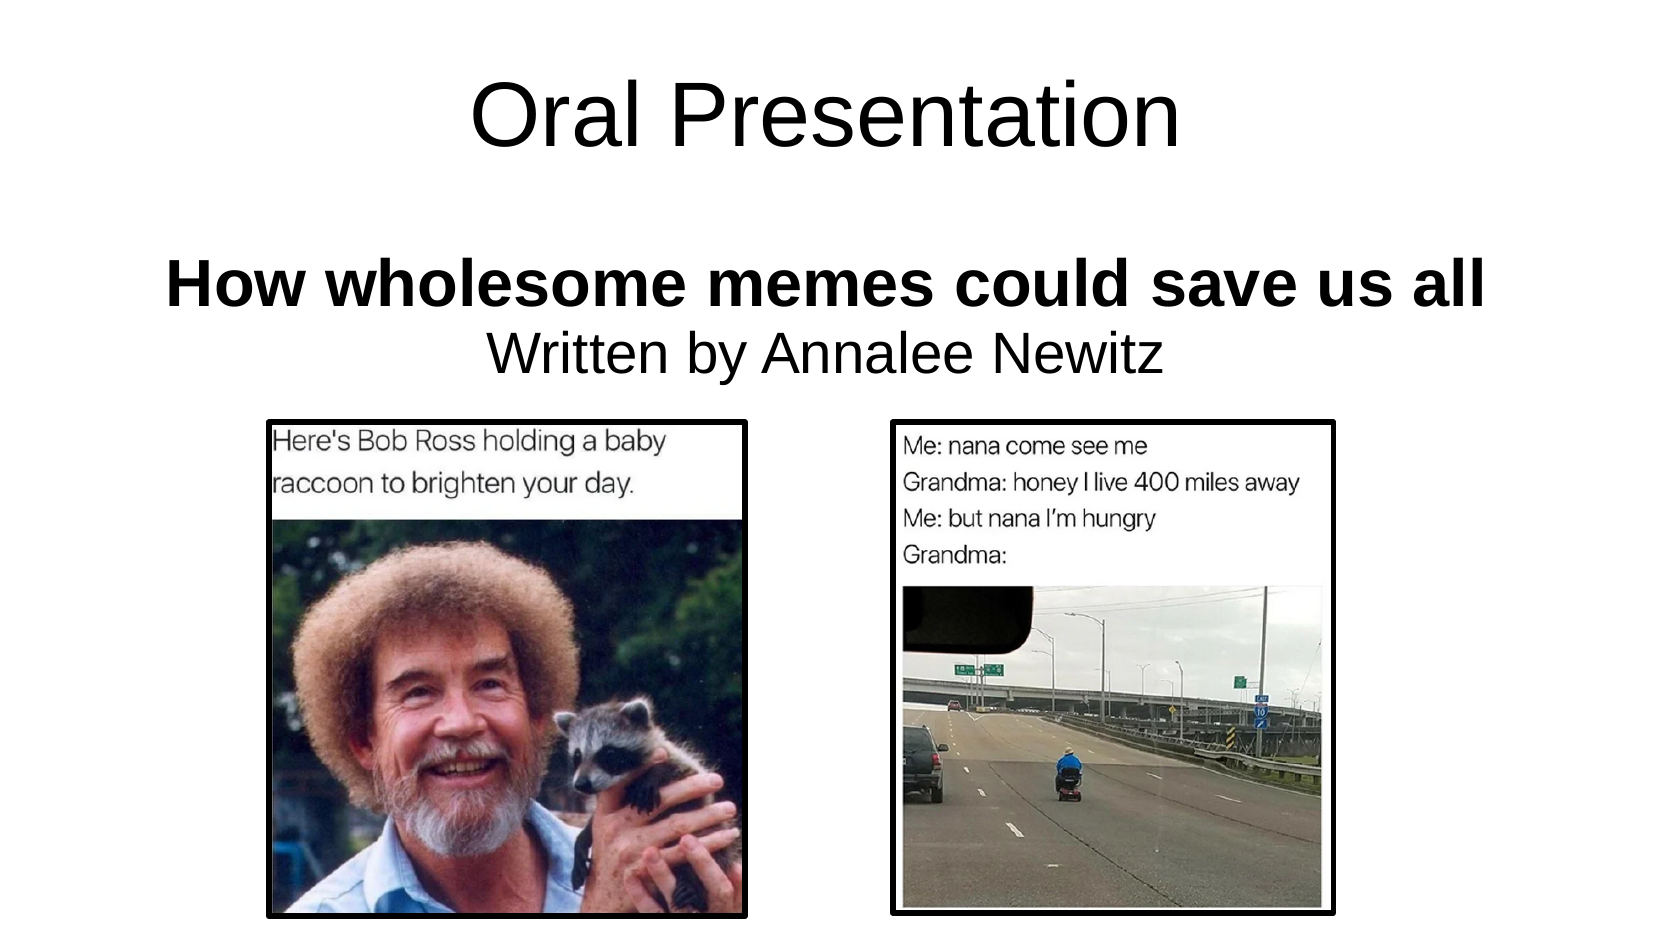

# Oral Presentation
How wholesome memes could save us all
Written by Annalee Newitz